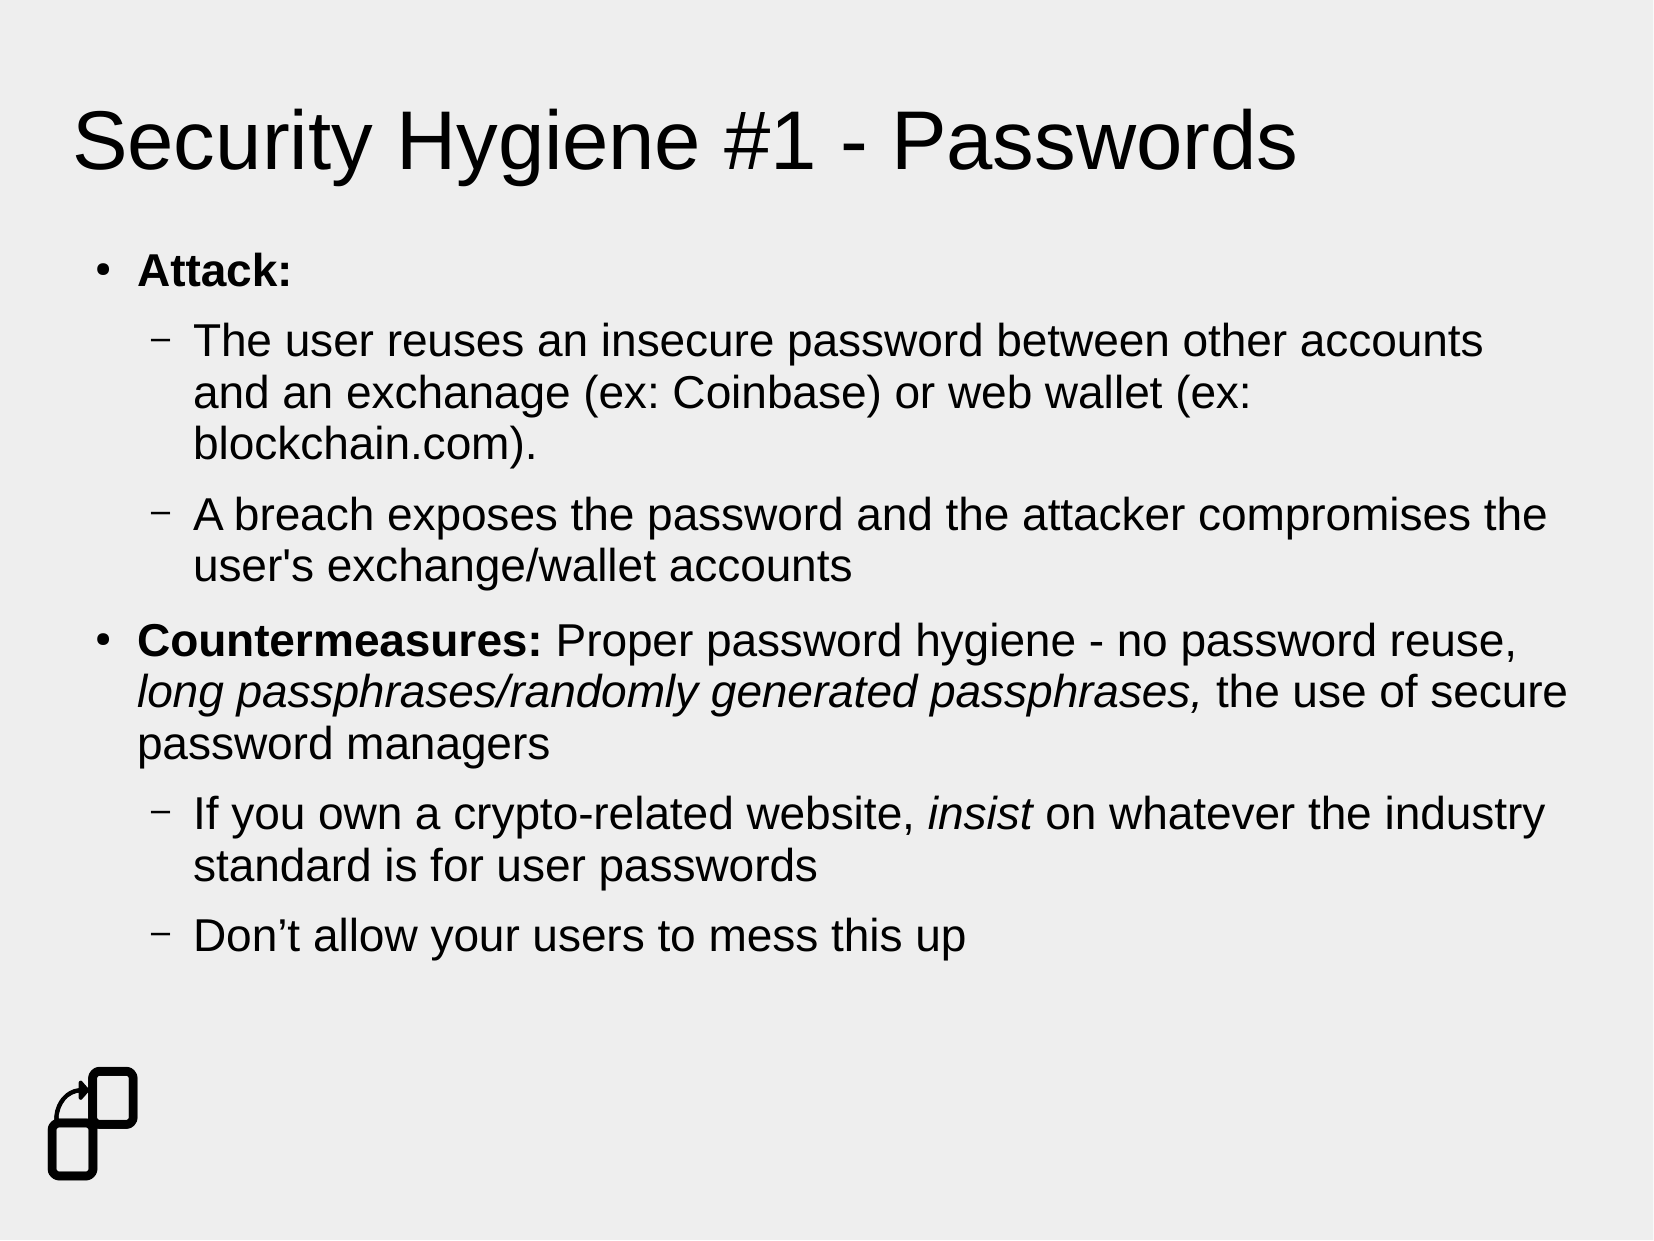

Security Hygiene #1 - Passwords
# Attack:
The user reuses an insecure password between other accounts and an exchanage (ex: Coinbase) or web wallet (ex: blockchain.com).
A breach exposes the password and the attacker compromises the user's exchange/wallet accounts
Countermeasures: Proper password hygiene - no password reuse, long passphrases/randomly generated passphrases, the use of secure password managers
If you own a crypto-related website, insist on whatever the industry standard is for user passwords
Don’t allow your users to mess this up